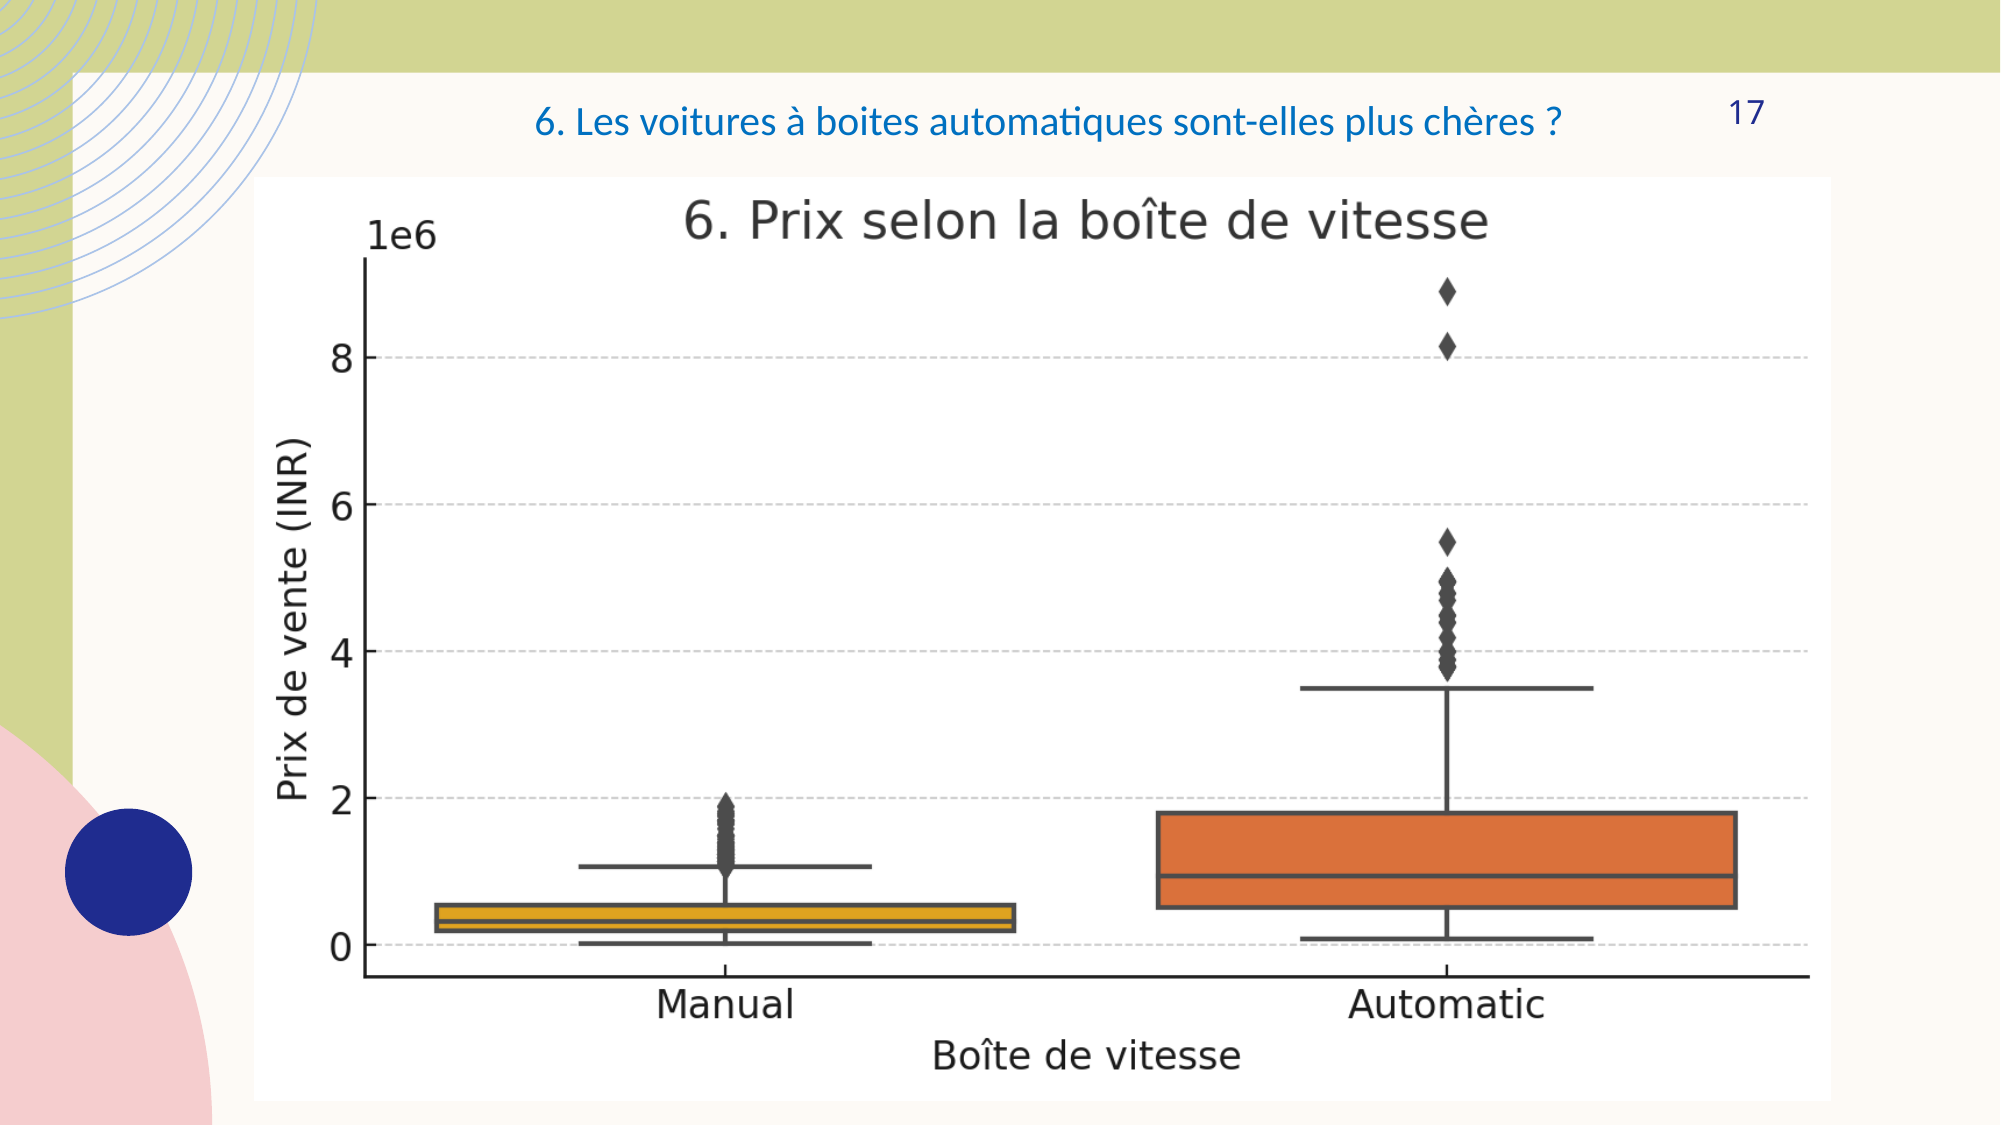

6. Les voitures à boites automatiques sont-elles plus chères ?